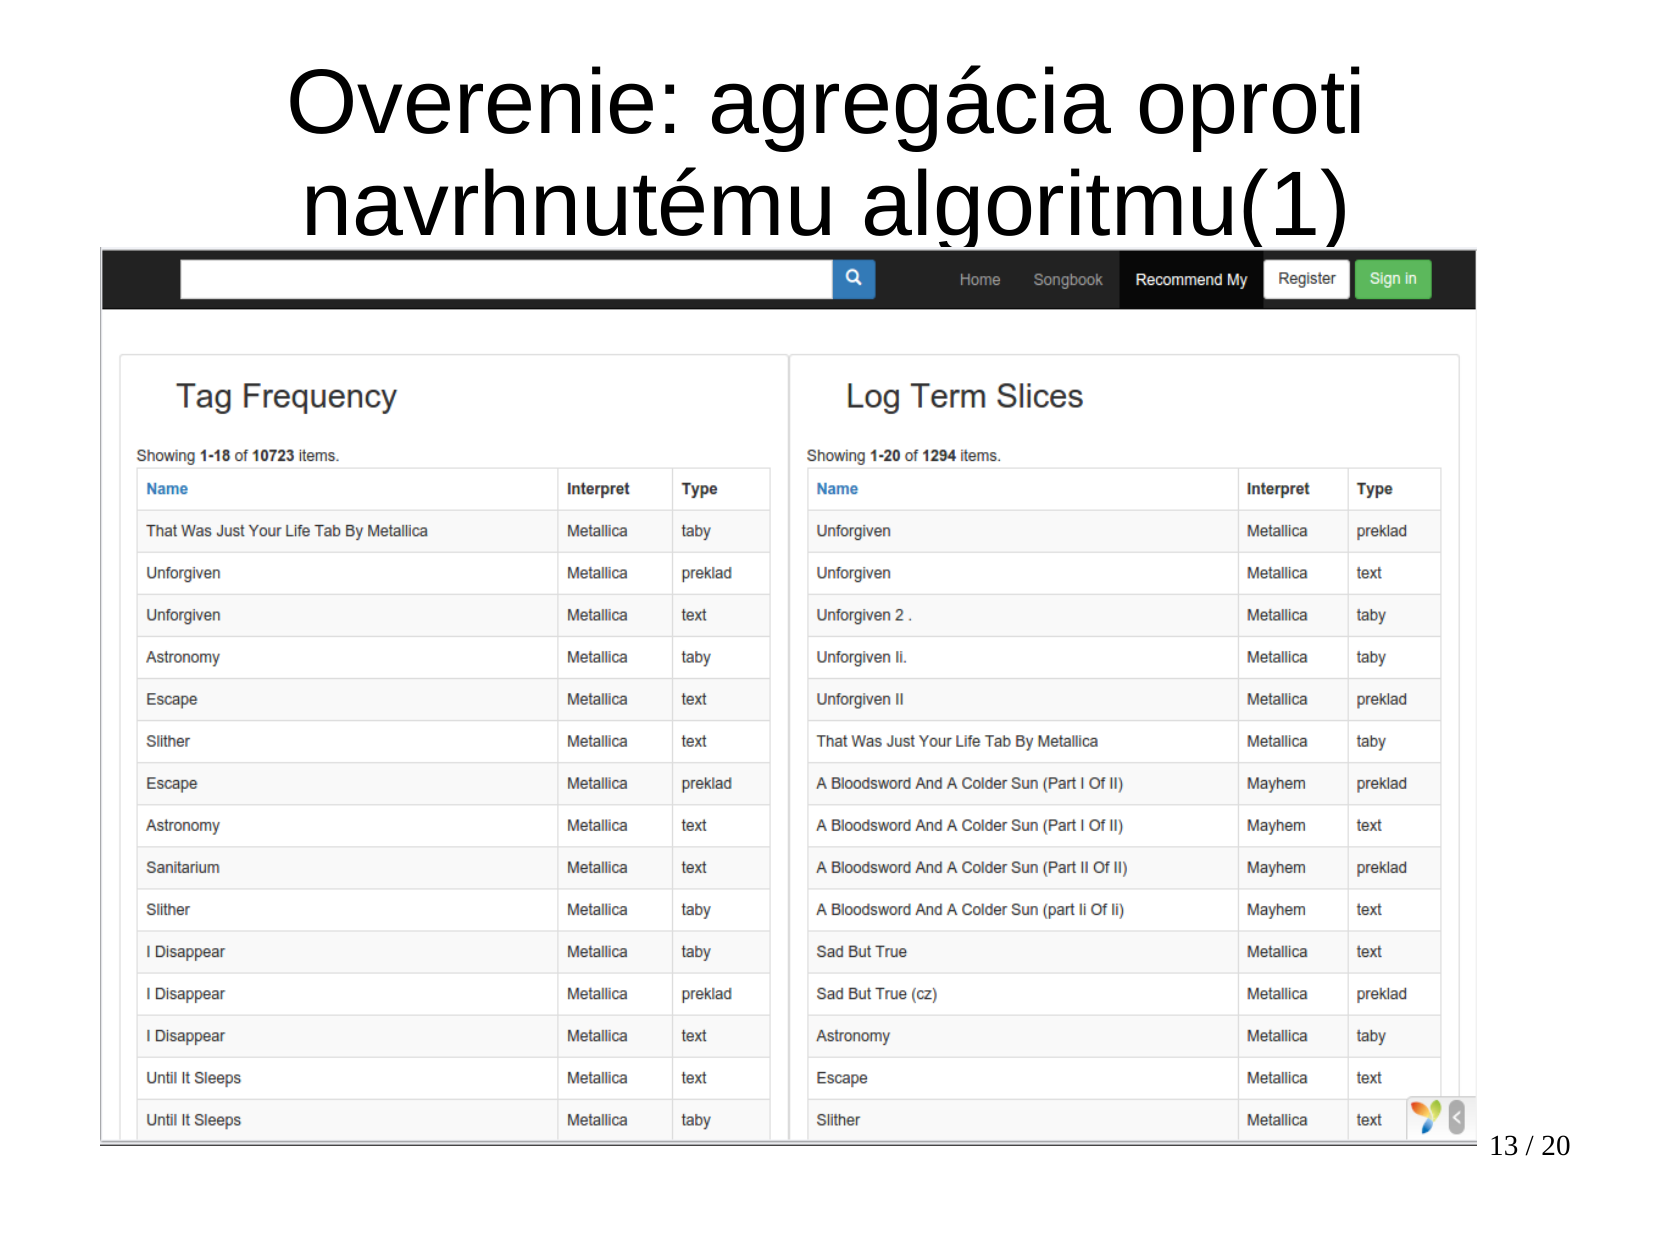

# Overenie: agregácia oproti navrhnutému algoritmu(1)
13